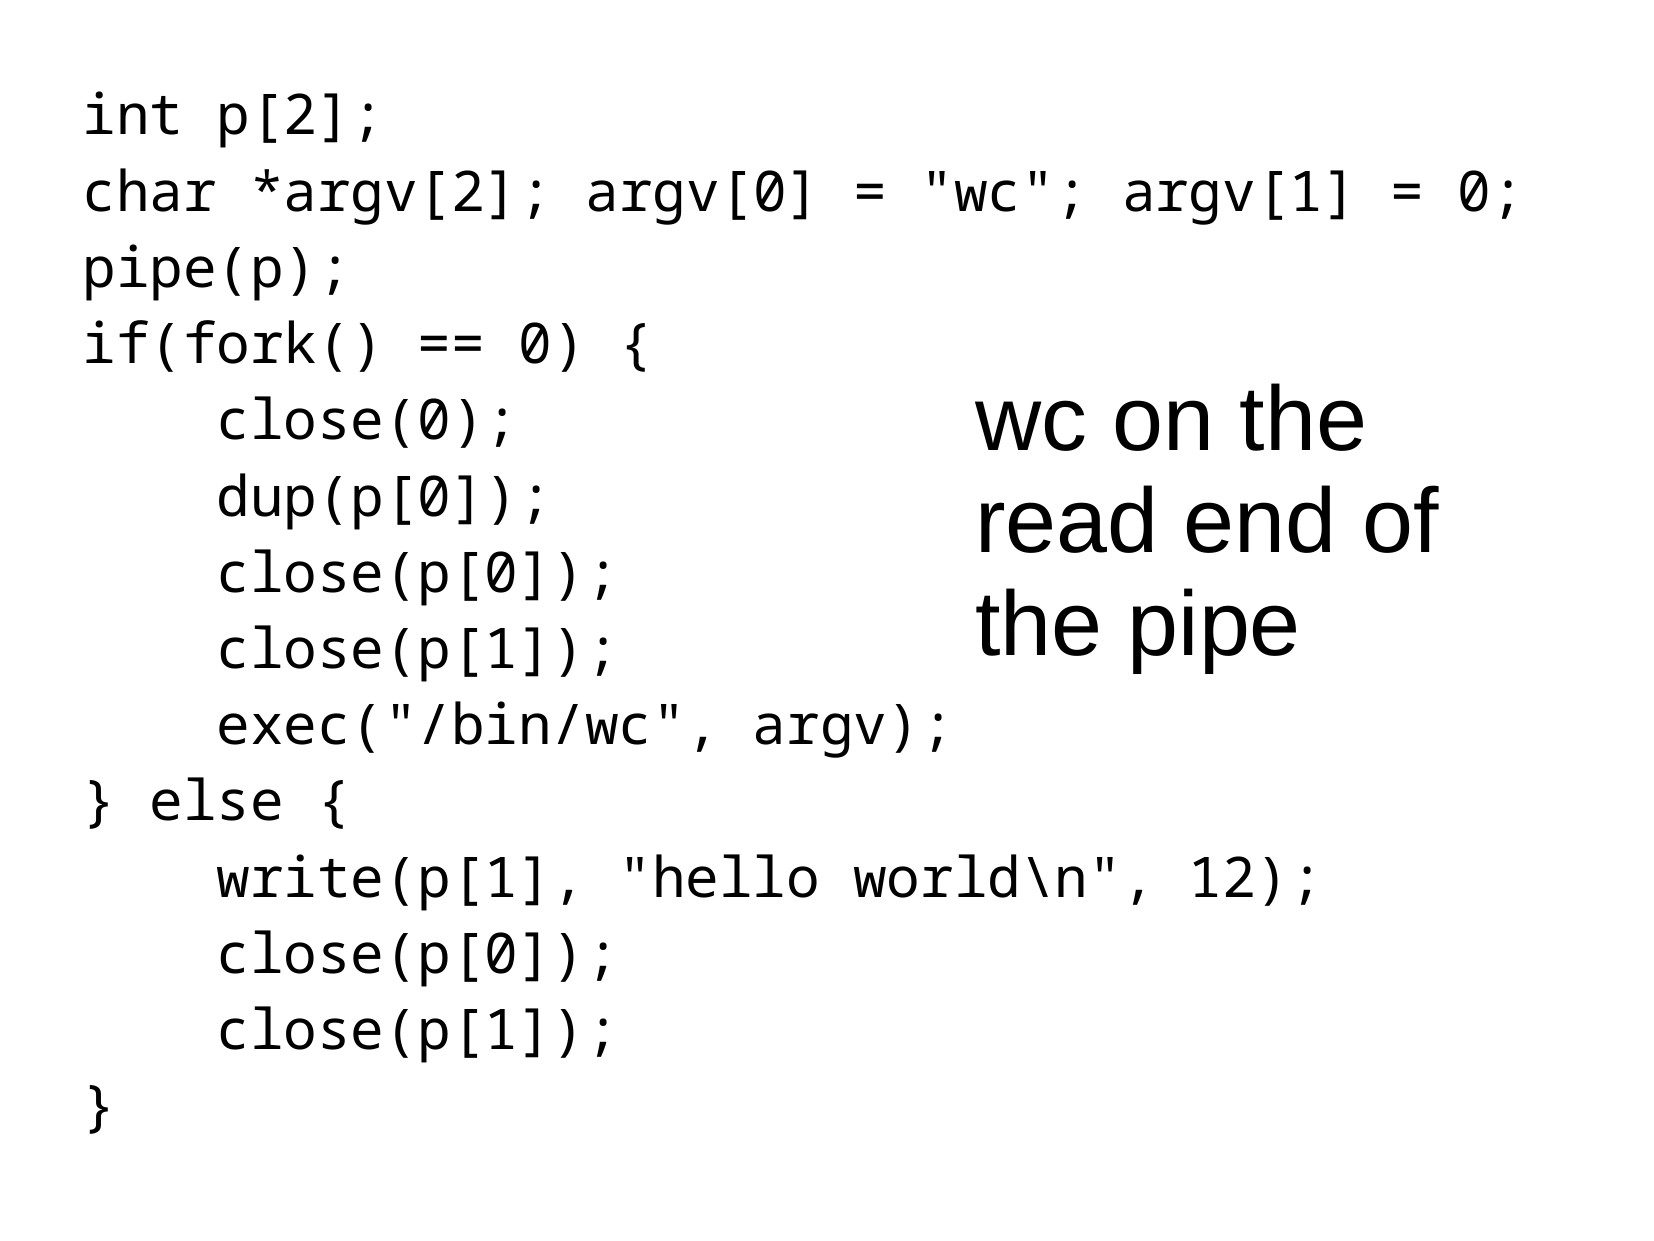

int p[2];
char *argv[2]; argv[0] = "wc"; argv[1] = 0;
pipe(p);
if(fork() == 0) {
 close(0);
 dup(p[0]);
 close(p[0]);
 close(p[1]);
 exec("/bin/wc", argv);
} else {
 write(p[1], "hello world\n", 12);
 close(p[0]);
 close(p[1]);
}
# wc on the read end of the pipe